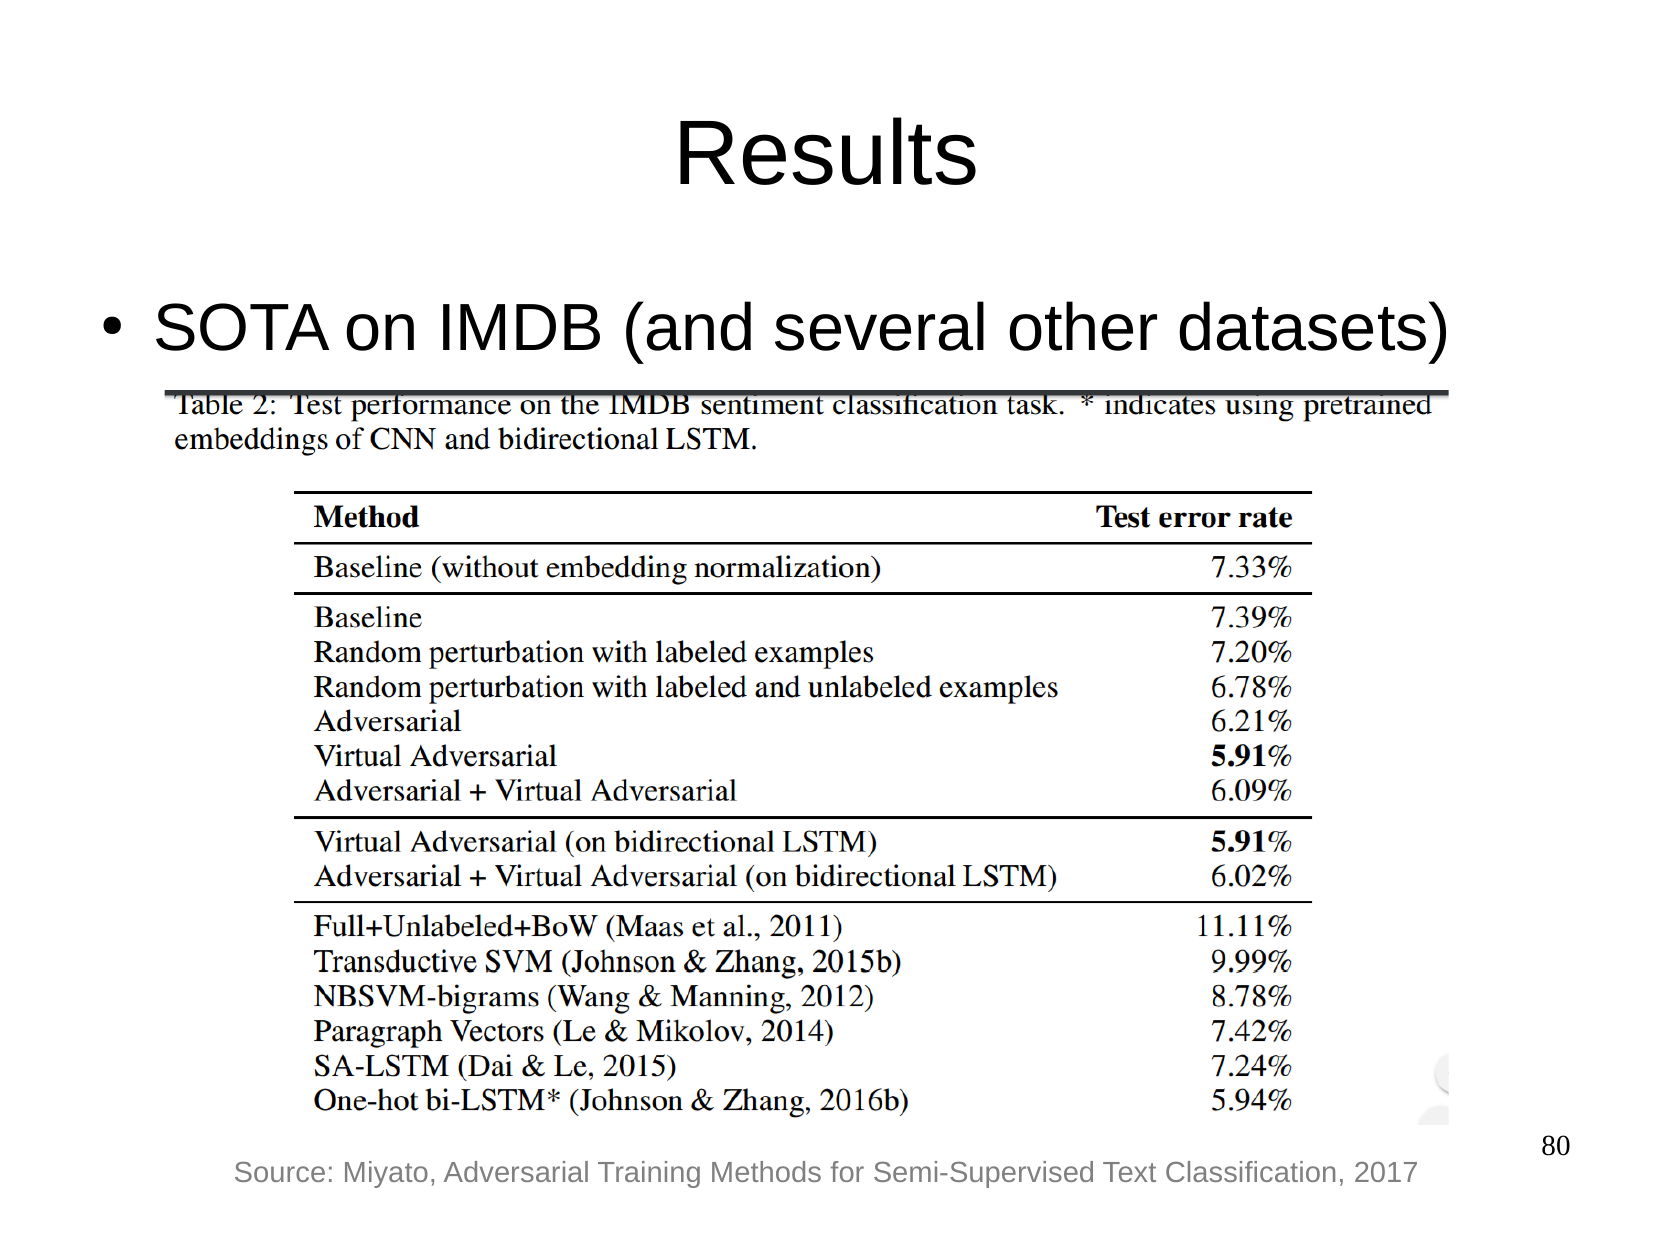

# Results
SOTA on IMDB (and several other datasets)
80
Source: Miyato, Adversarial Training Methods for Semi-Supervised Text Classification, 2017